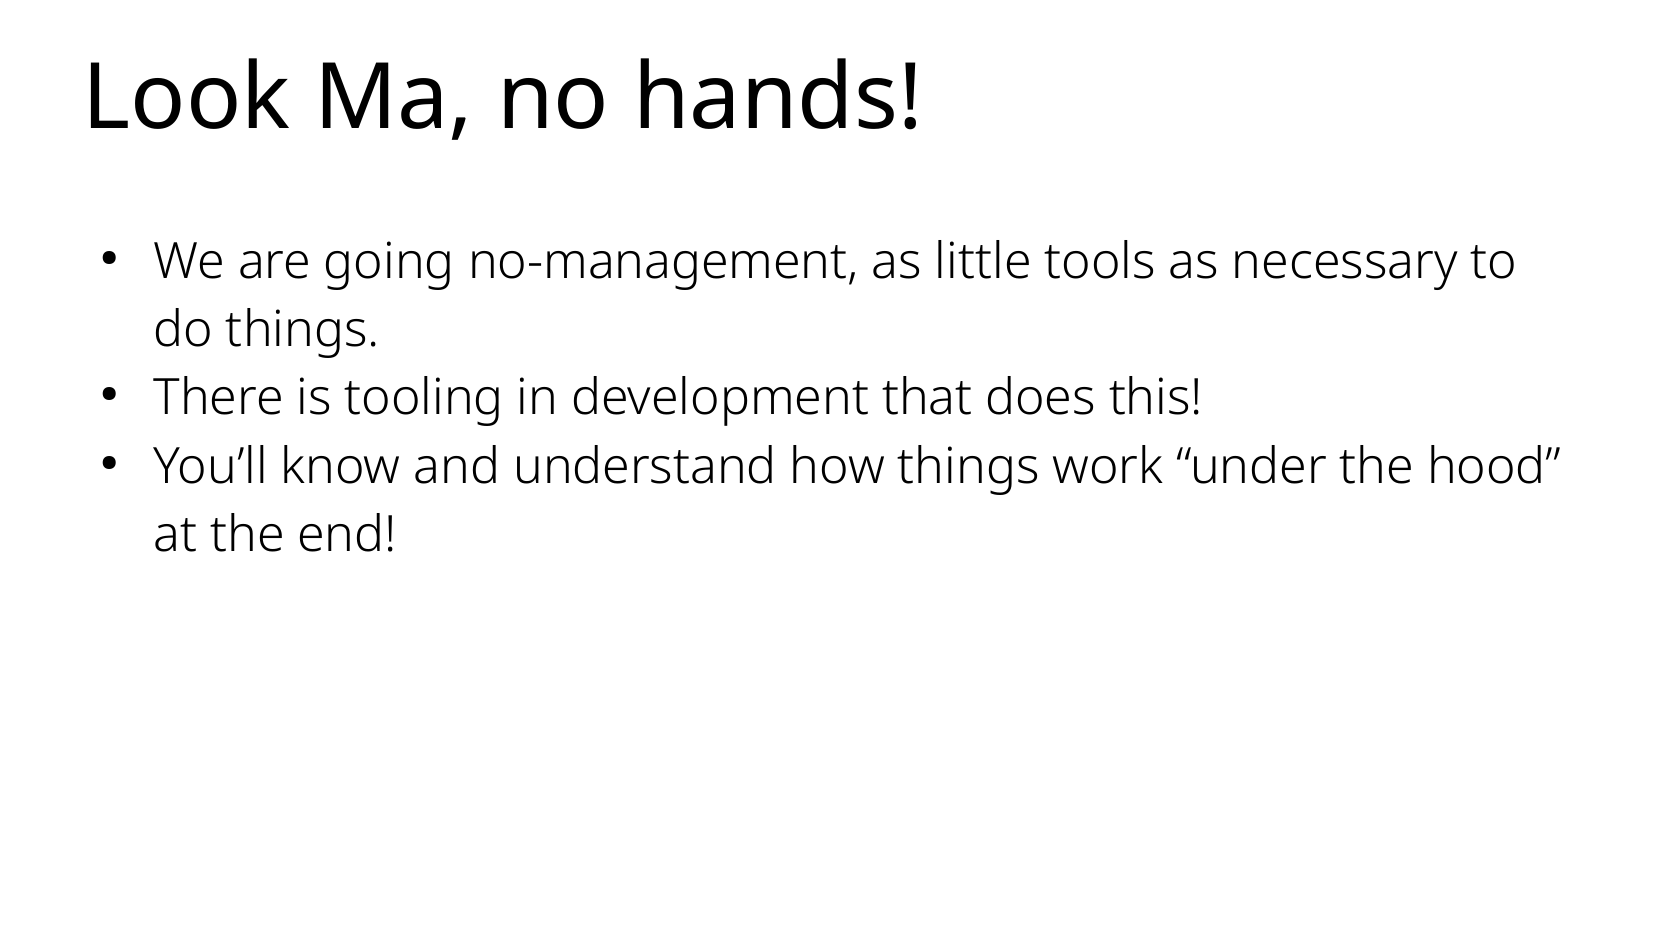

# Look Ma, no hands!
We are going no-management, as little tools as necessary to do things.
There is tooling in development that does this!
You’ll know and understand how things work “under the hood” at the end!